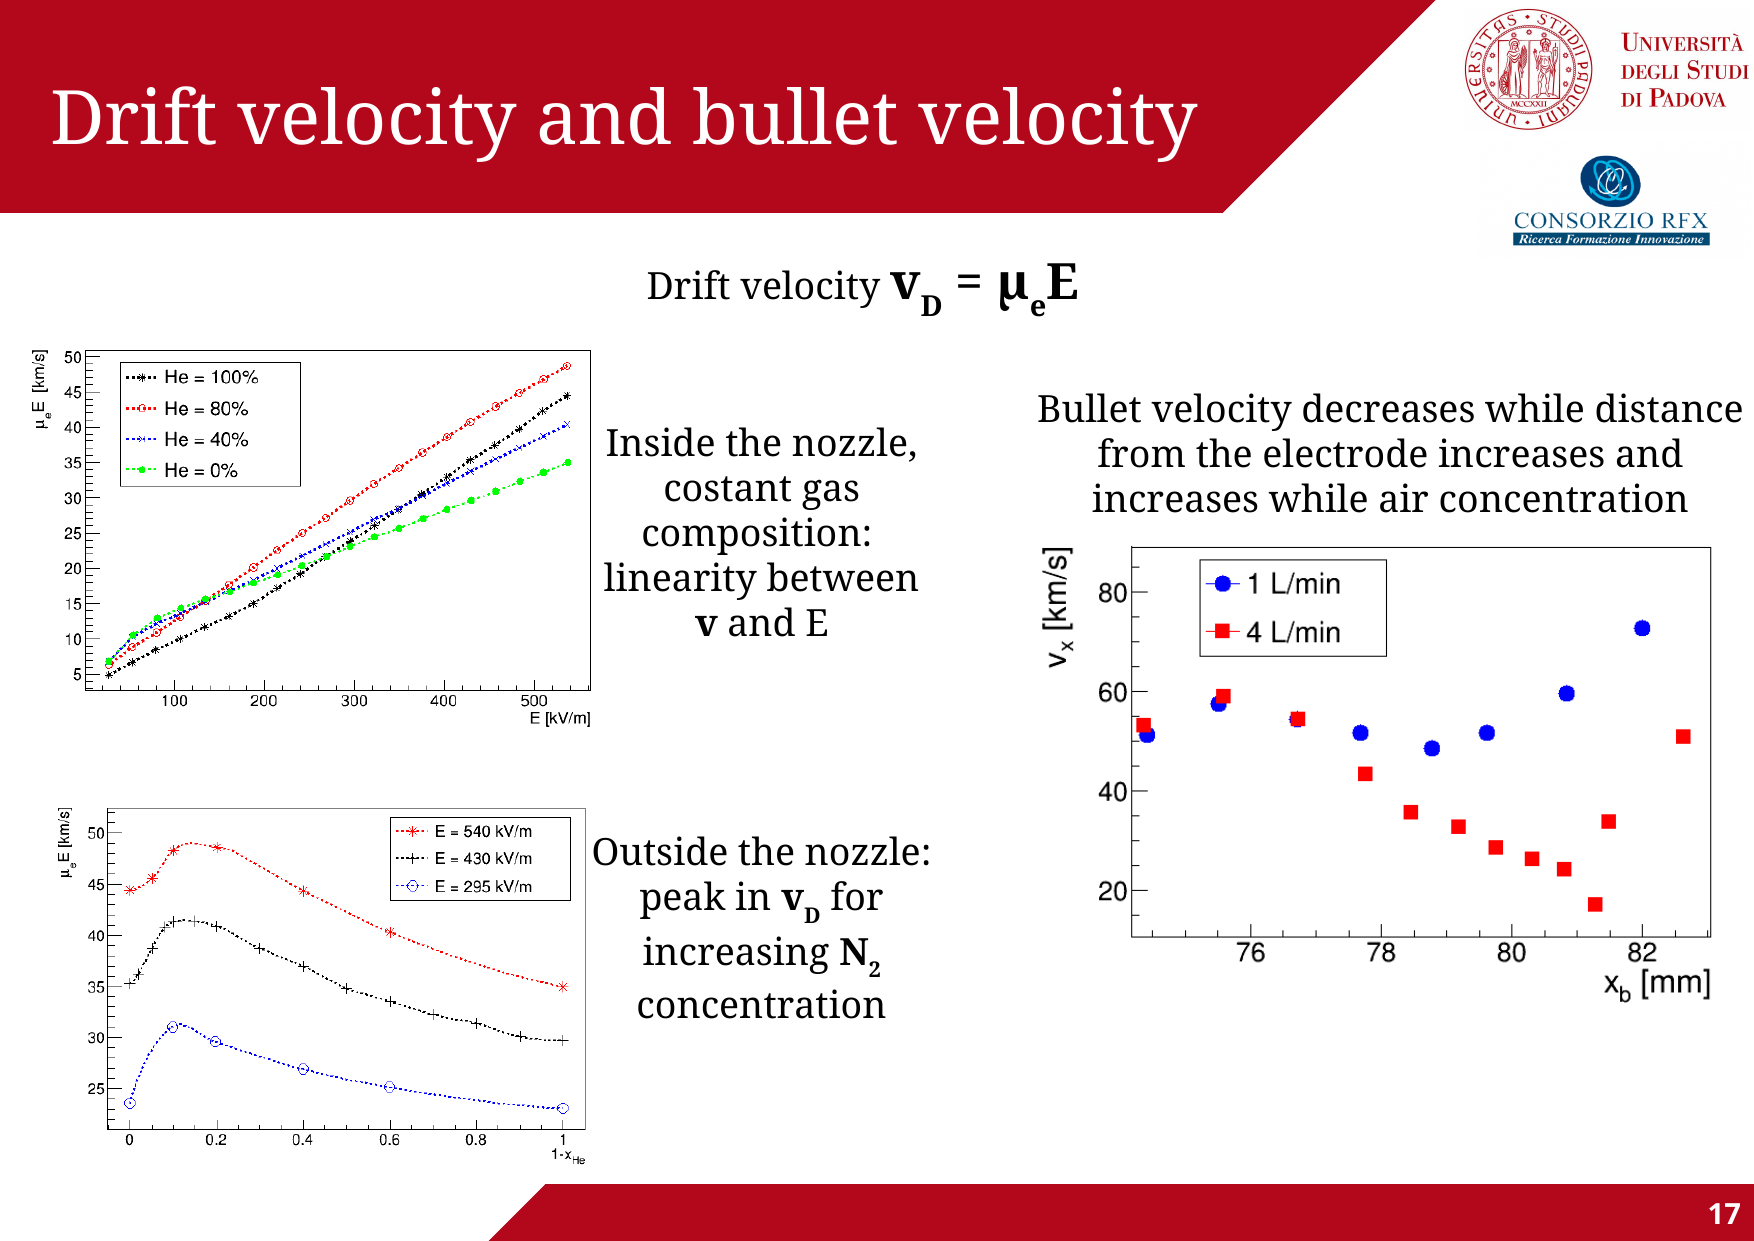

# Drift velocity and bullet velocity
Drift velocity vD = μeE
Bullet velocity decreases while distance from the electrode increases and increases while air concentration increases
Inside the nozzle, costant gas composition:
linearity between v and E
Outside the nozzle:
peak in vD for increasing N2 concentration
17